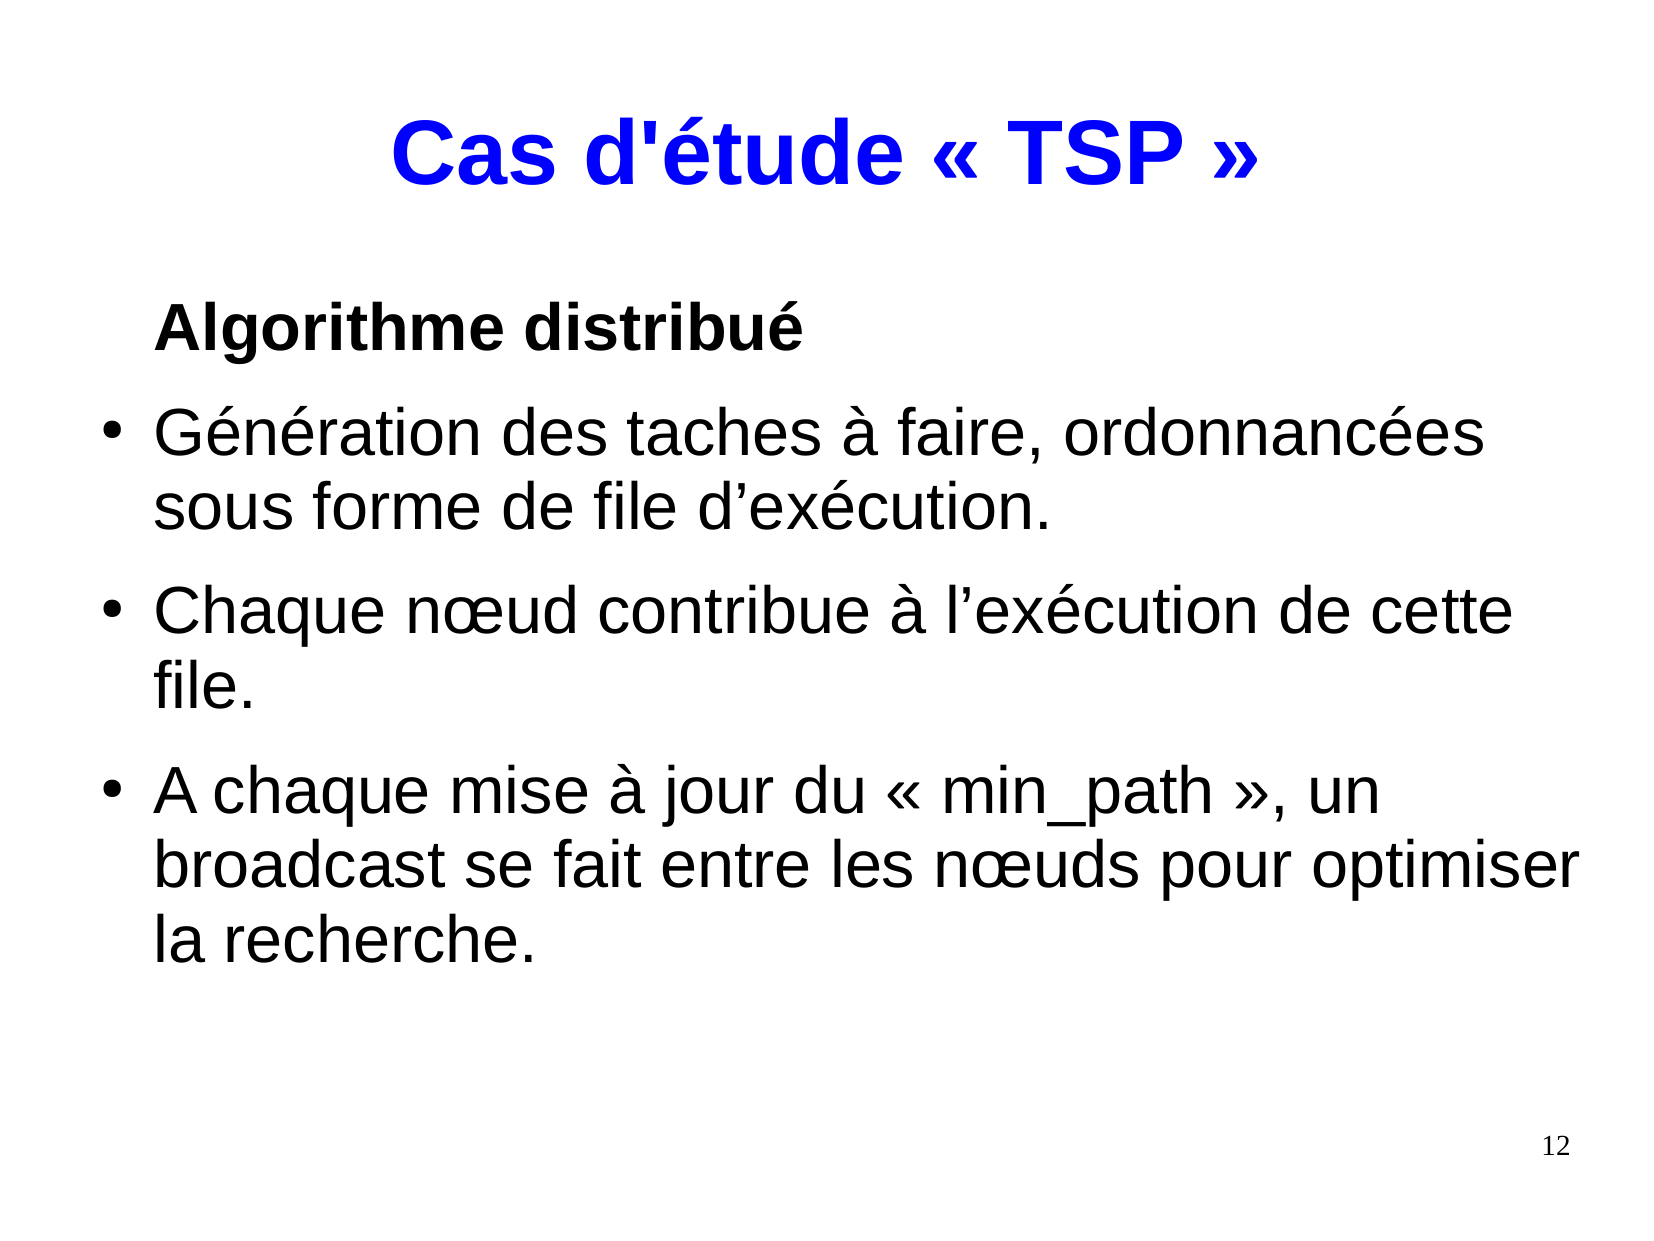

# Cas d'étude « TSP »
Algorithme distribué
Génération des taches à faire, ordonnancées sous forme de file d’exécution.
Chaque nœud contribue à l’exécution de cette file.
A chaque mise à jour du « min_path », un broadcast se fait entre les nœuds pour optimiser la recherche.
12